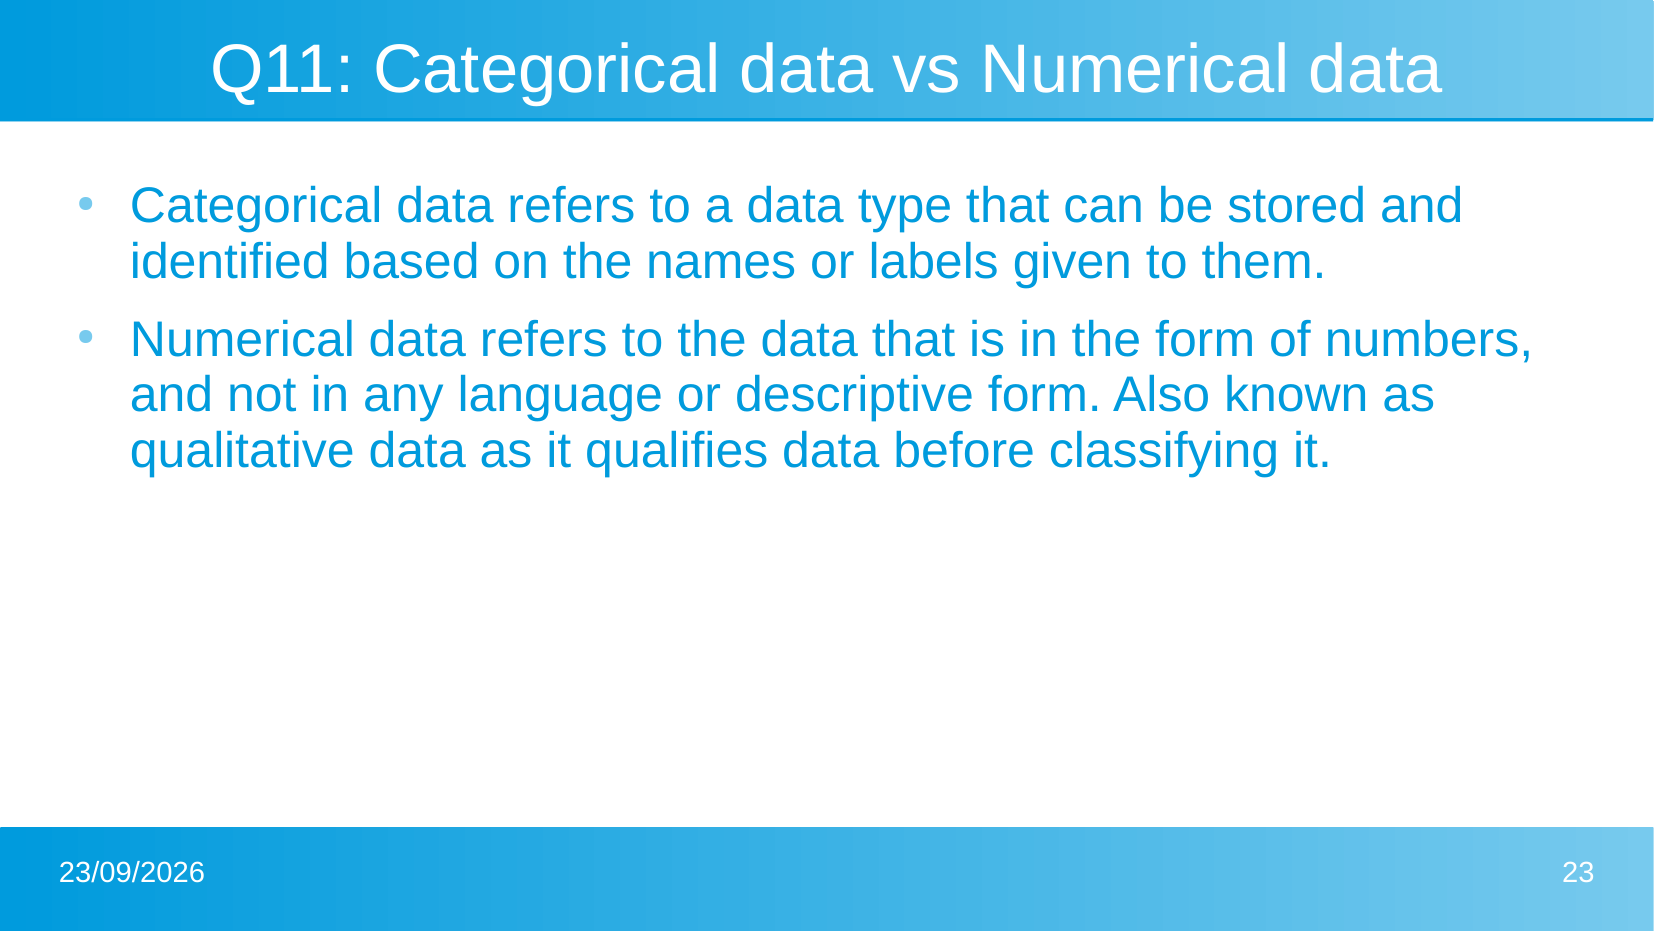

# Q11: Categorical data vs Numerical data
Categorical data refers to a data type that can be stored and identified based on the names or labels given to them.
Numerical data refers to the data that is in the form of numbers, and not in any language or descriptive form. Also known as qualitative data as it qualifies data before classifying it.
23